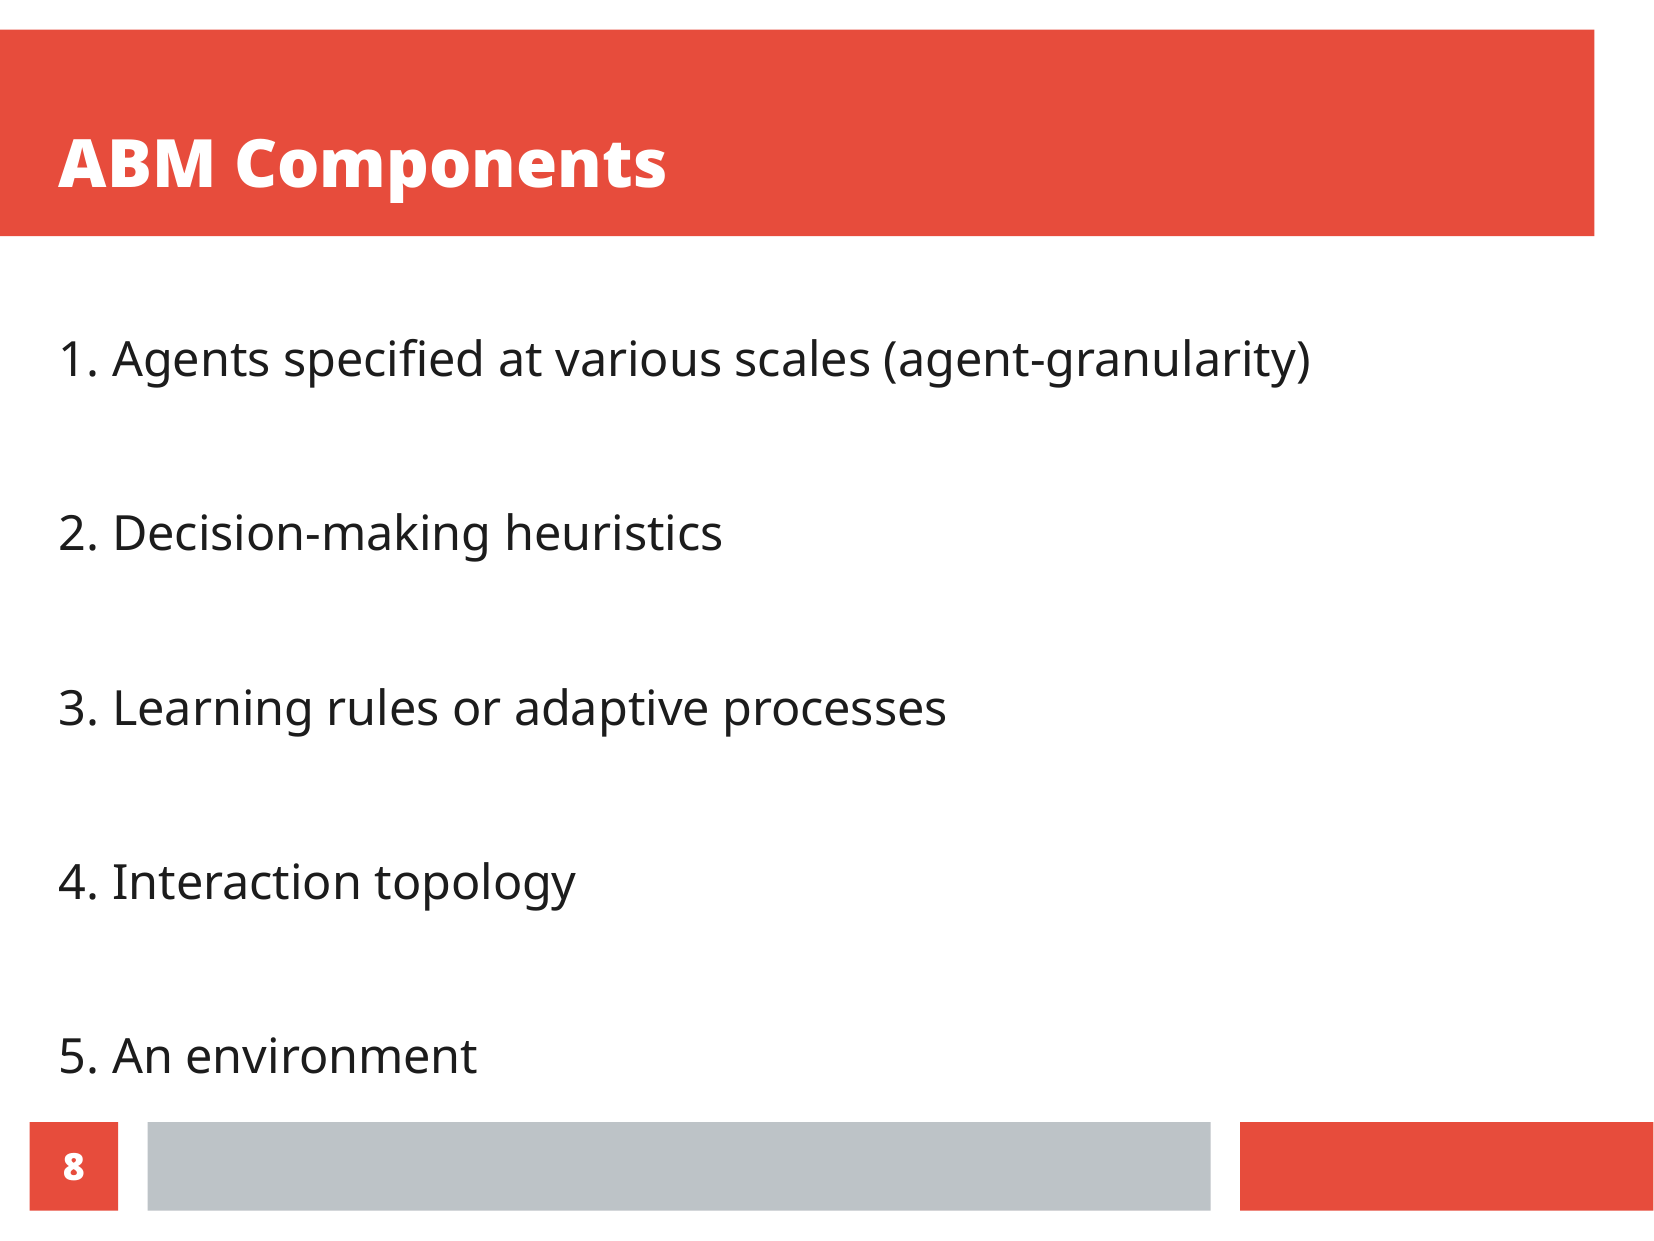

# ABM Components
1. Agents specified at various scales (agent-granularity)
2. Decision-making heuristics
3. Learning rules or adaptive processes
4. Interaction topology
5. An environment
8